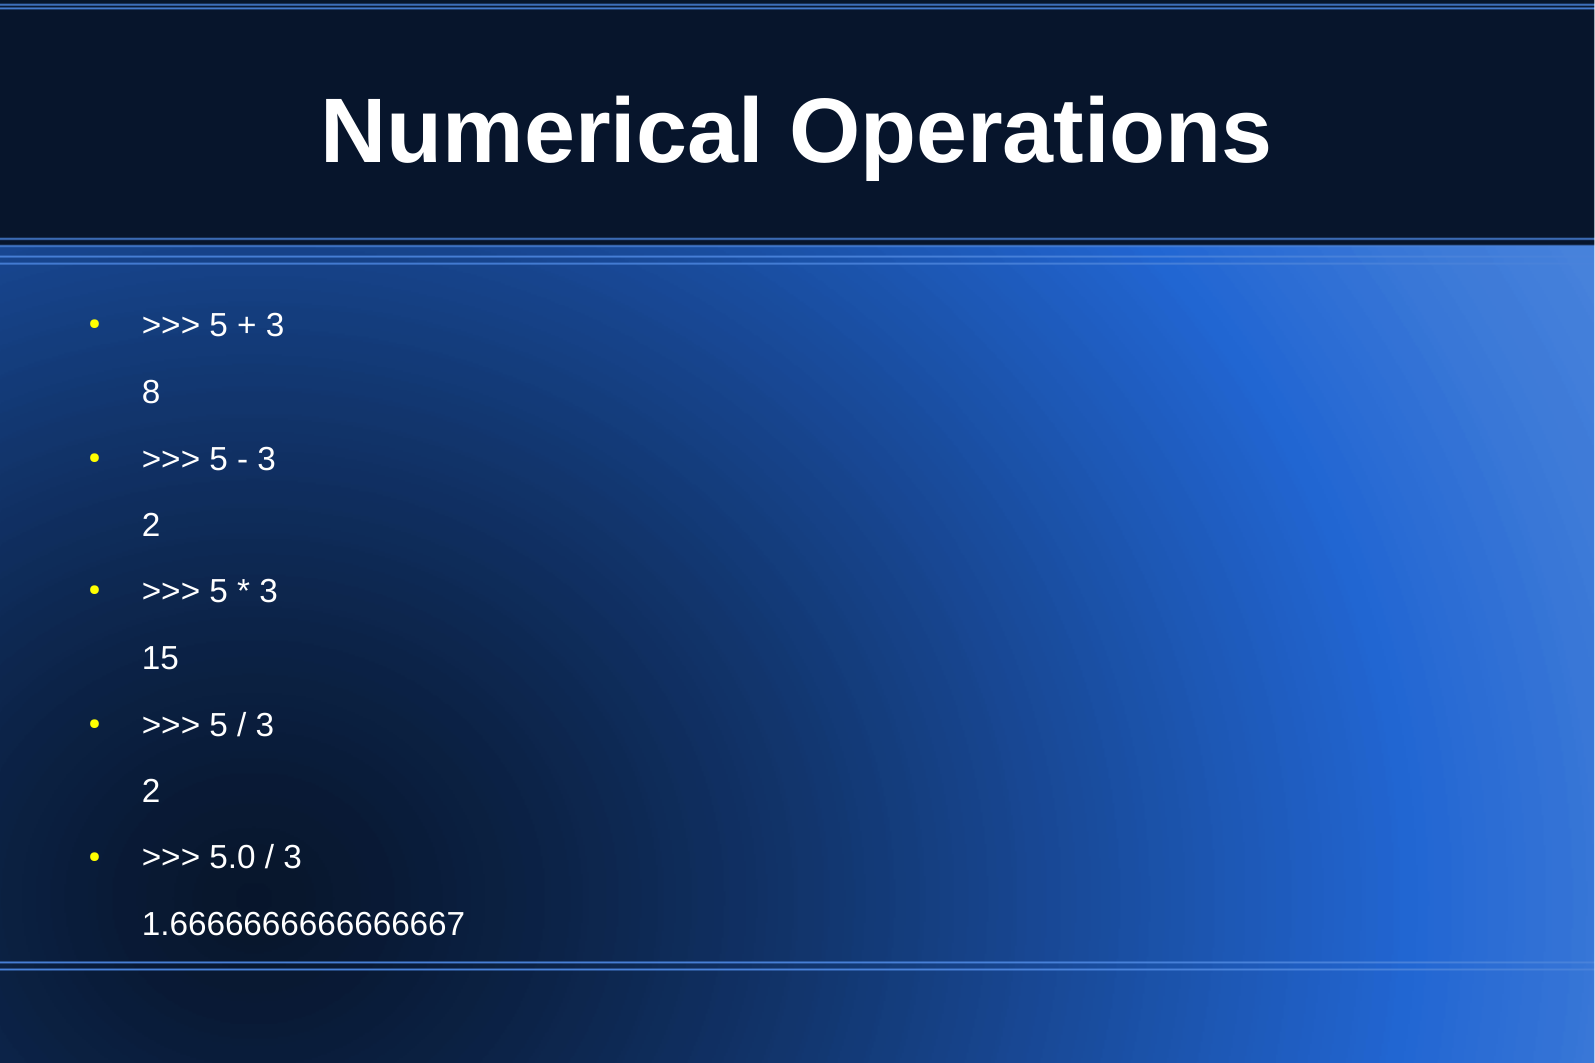

# Numerical Operations
>>> 5 + 3
8
>>> 5 - 3
2
>>> 5 * 3
15
>>> 5 / 3
2
>>> 5.0 / 3
1.6666666666666667